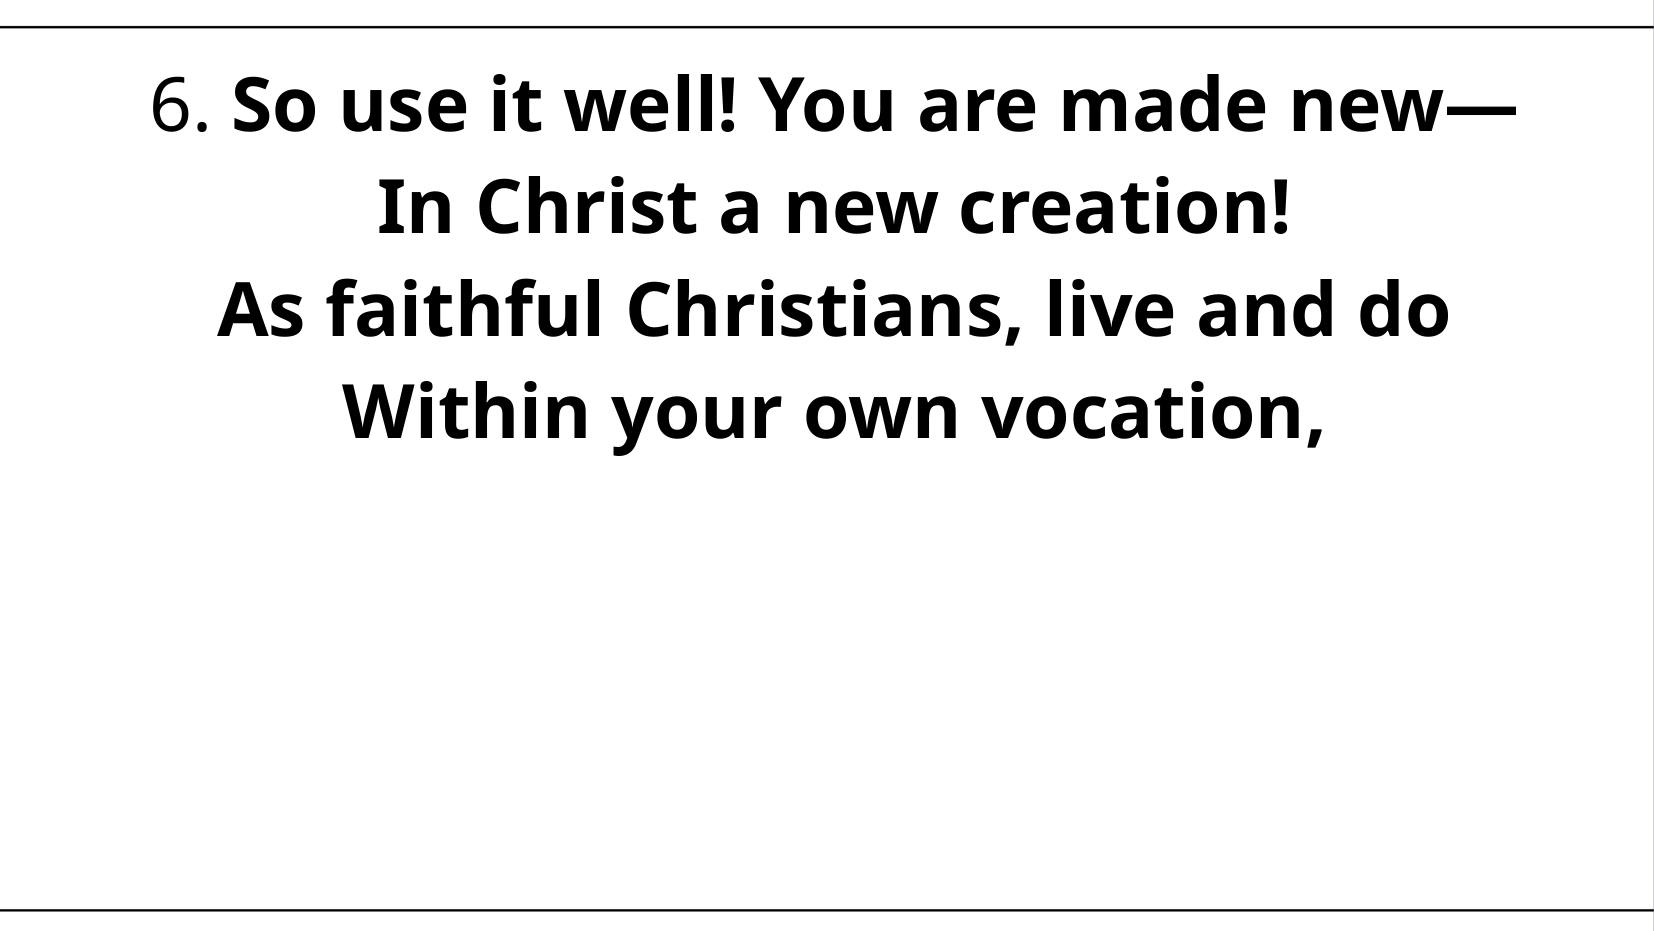

6. So use it well! You are made new—
In Christ a new creation!
As faithful Christians, live and do
Within your own vocation,